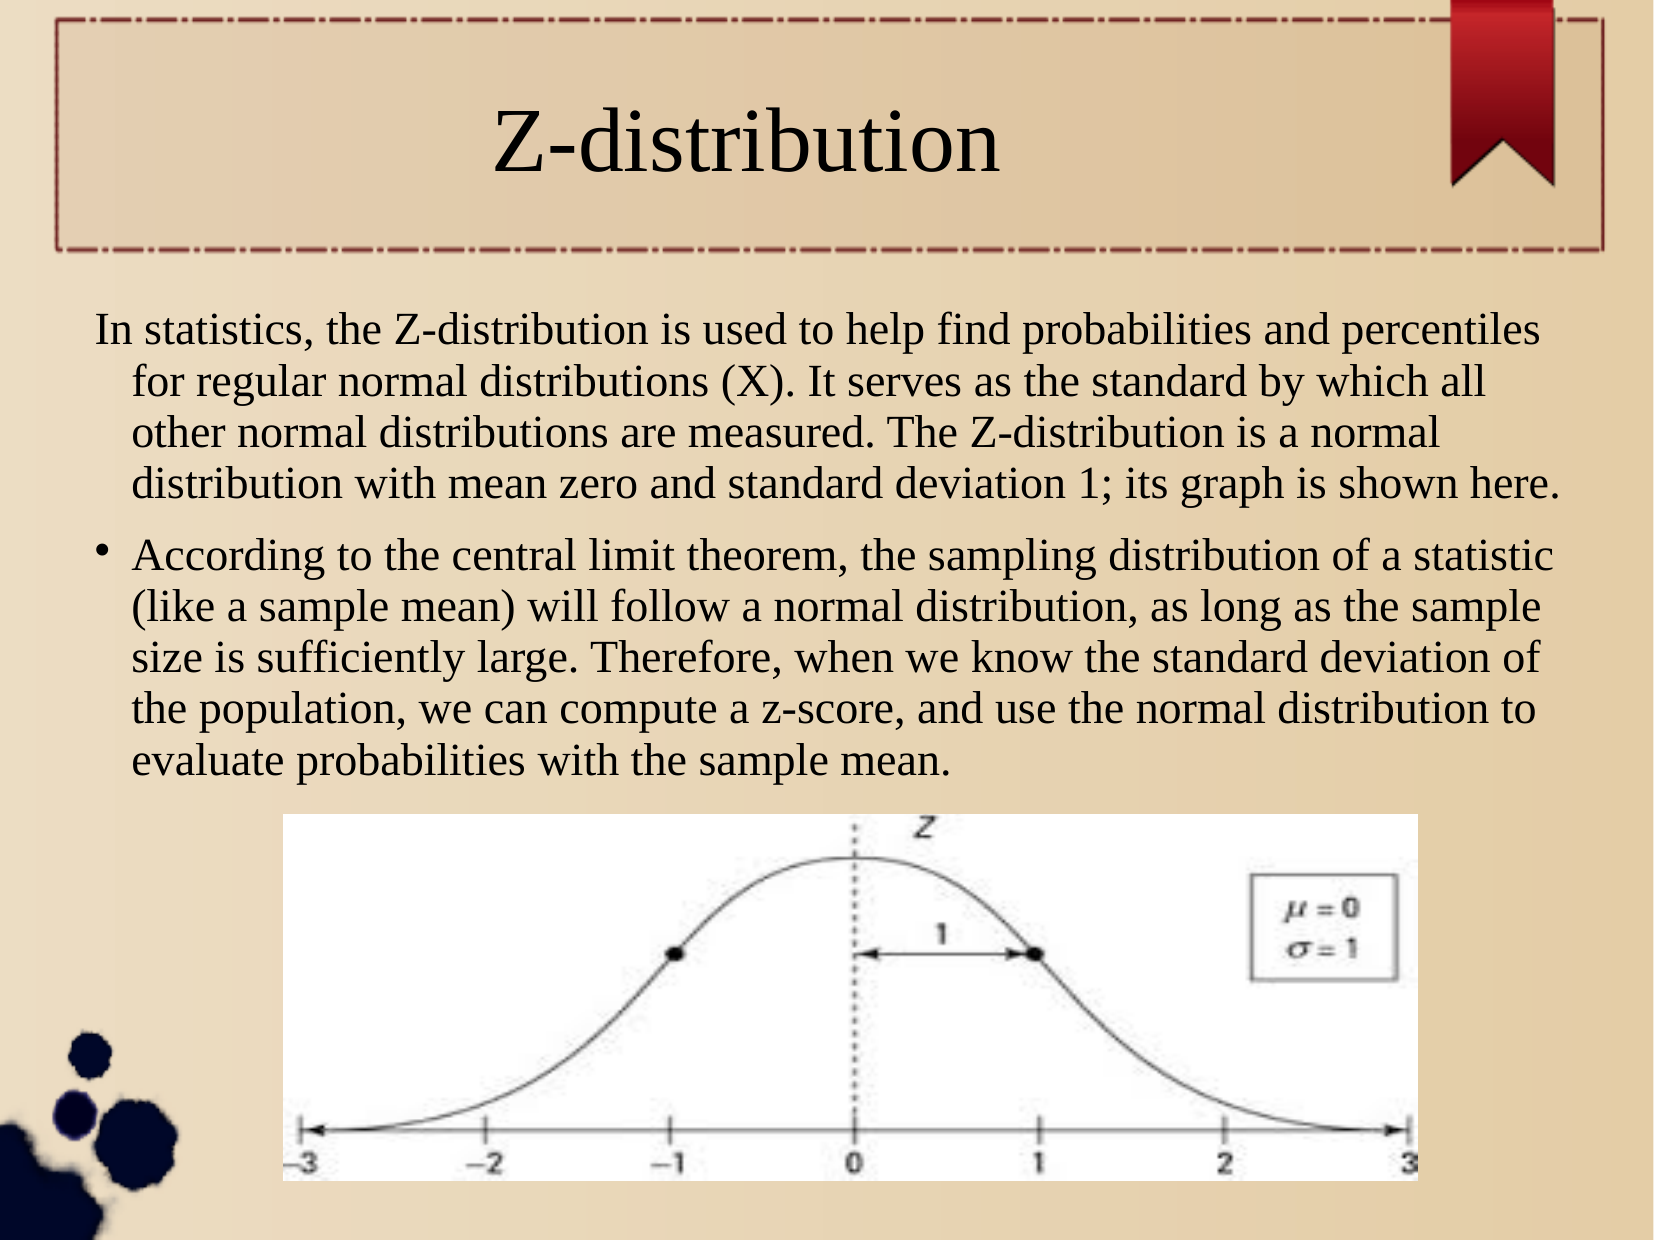

# Z-distribution
In statistics, the Z-distribution is used to help find probabilities and percentiles for regular normal distributions (X). It serves as the standard by which all other normal distributions are measured. The Z-distribution is a normal distribution with mean zero and standard deviation 1; its graph is shown here.
According to the central limit theorem, the sampling distribution of a statistic (like a sample mean) will follow a normal distribution, as long as the sample size is sufficiently large. Therefore, when we know the standard deviation of the population, we can compute a z-score, and use the normal distribution to evaluate probabilities with the sample mean.